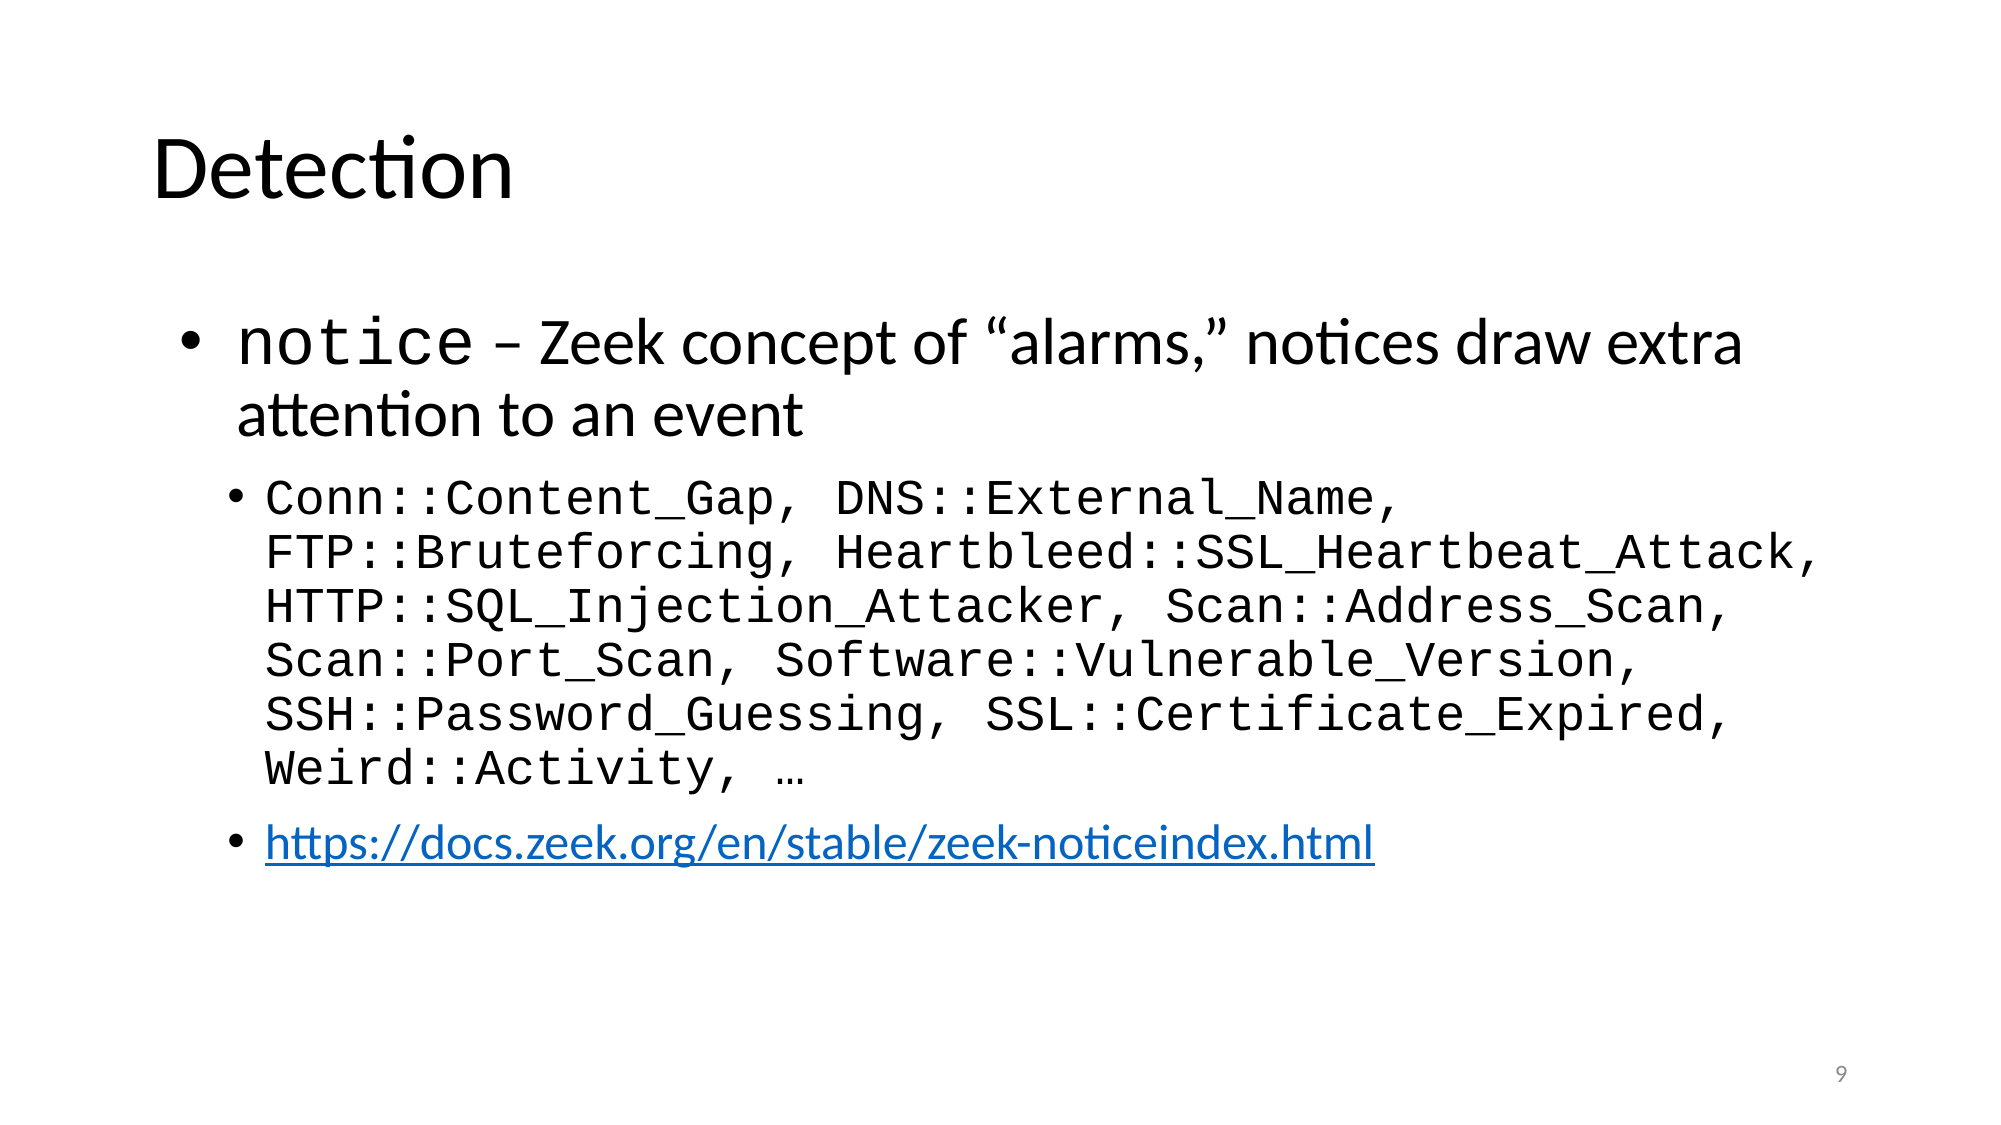

# Detection
notice – Zeek concept of “alarms,” notices draw extra attention to an event
Conn::Content_Gap, DNS::External_Name, FTP::Bruteforcing, Heartbleed::SSL_Heartbeat_Attack, HTTP::SQL_Injection_Attacker, Scan::Address_Scan, Scan::Port_Scan, Software::Vulnerable_Version, SSH::Password_Guessing, SSL::Certificate_Expired, Weird::Activity, …
https://docs.zeek.org/en/stable/zeek-noticeindex.html